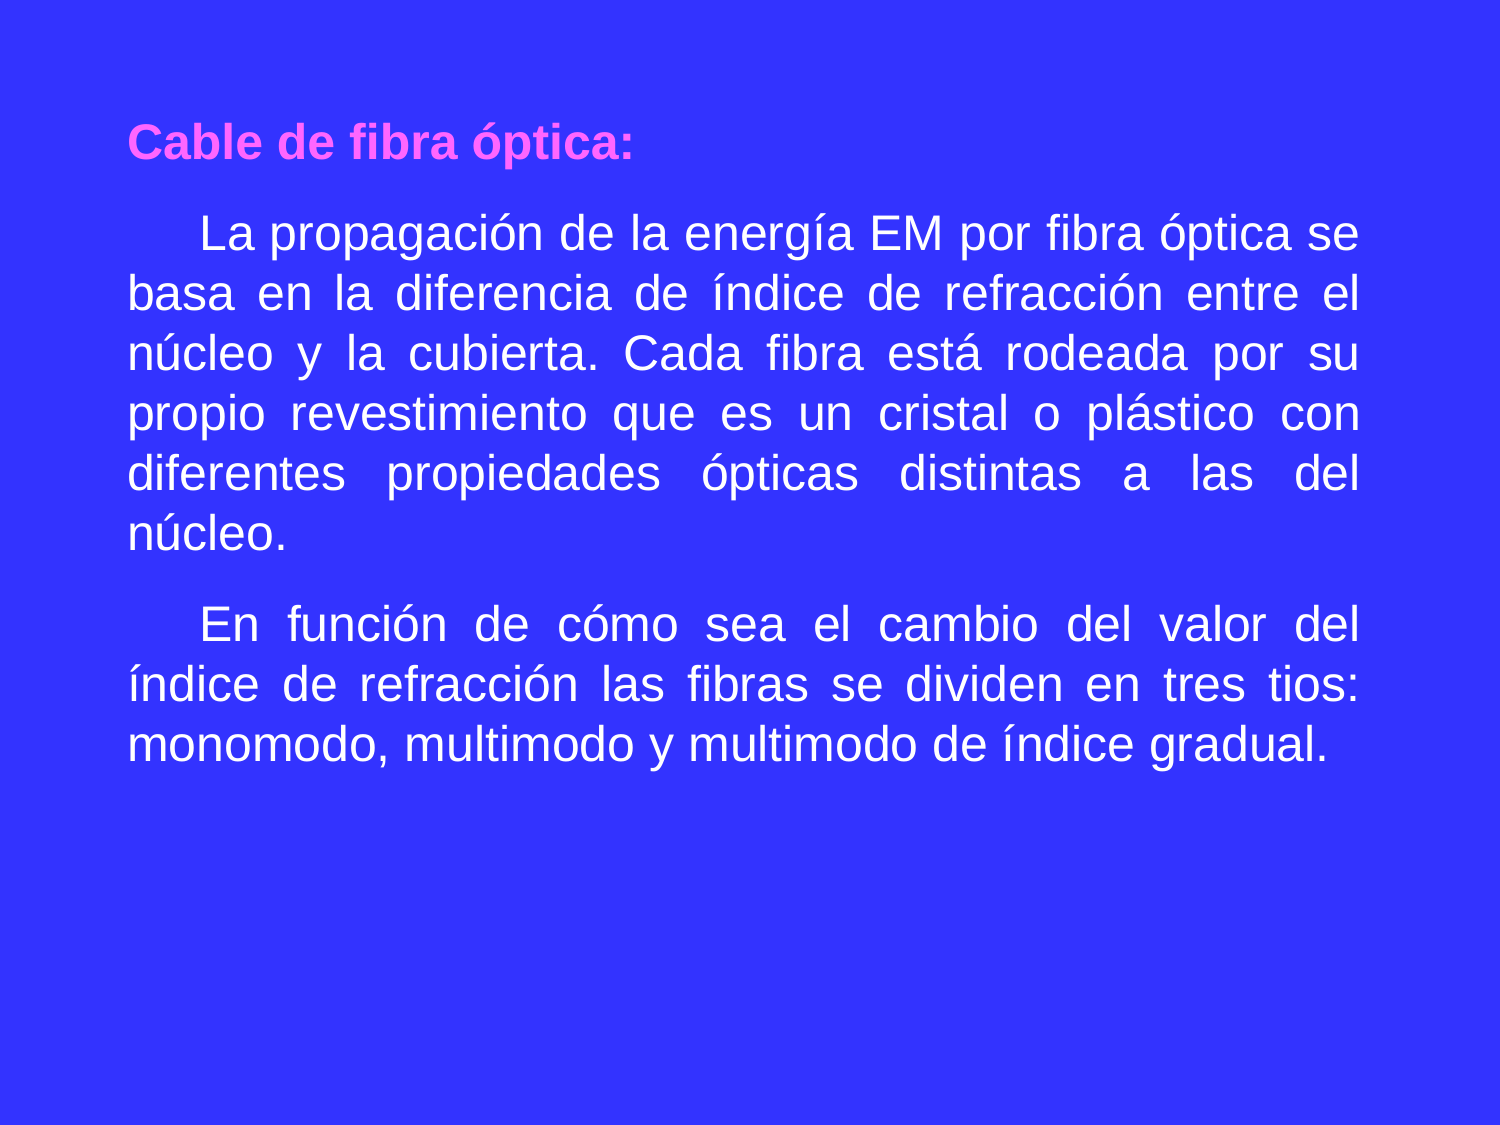

Cable de fibra óptica:
	La propagación de la energía EM por fibra óptica se basa en la diferencia de índice de refracción entre el núcleo y la cubierta. Cada fibra está rodeada por su propio revestimiento que es un cristal o plástico con diferentes propiedades ópticas distintas a las del núcleo.
	En función de cómo sea el cambio del valor del índice de refracción las fibras se dividen en tres tios: monomodo, multimodo y multimodo de índice gradual.